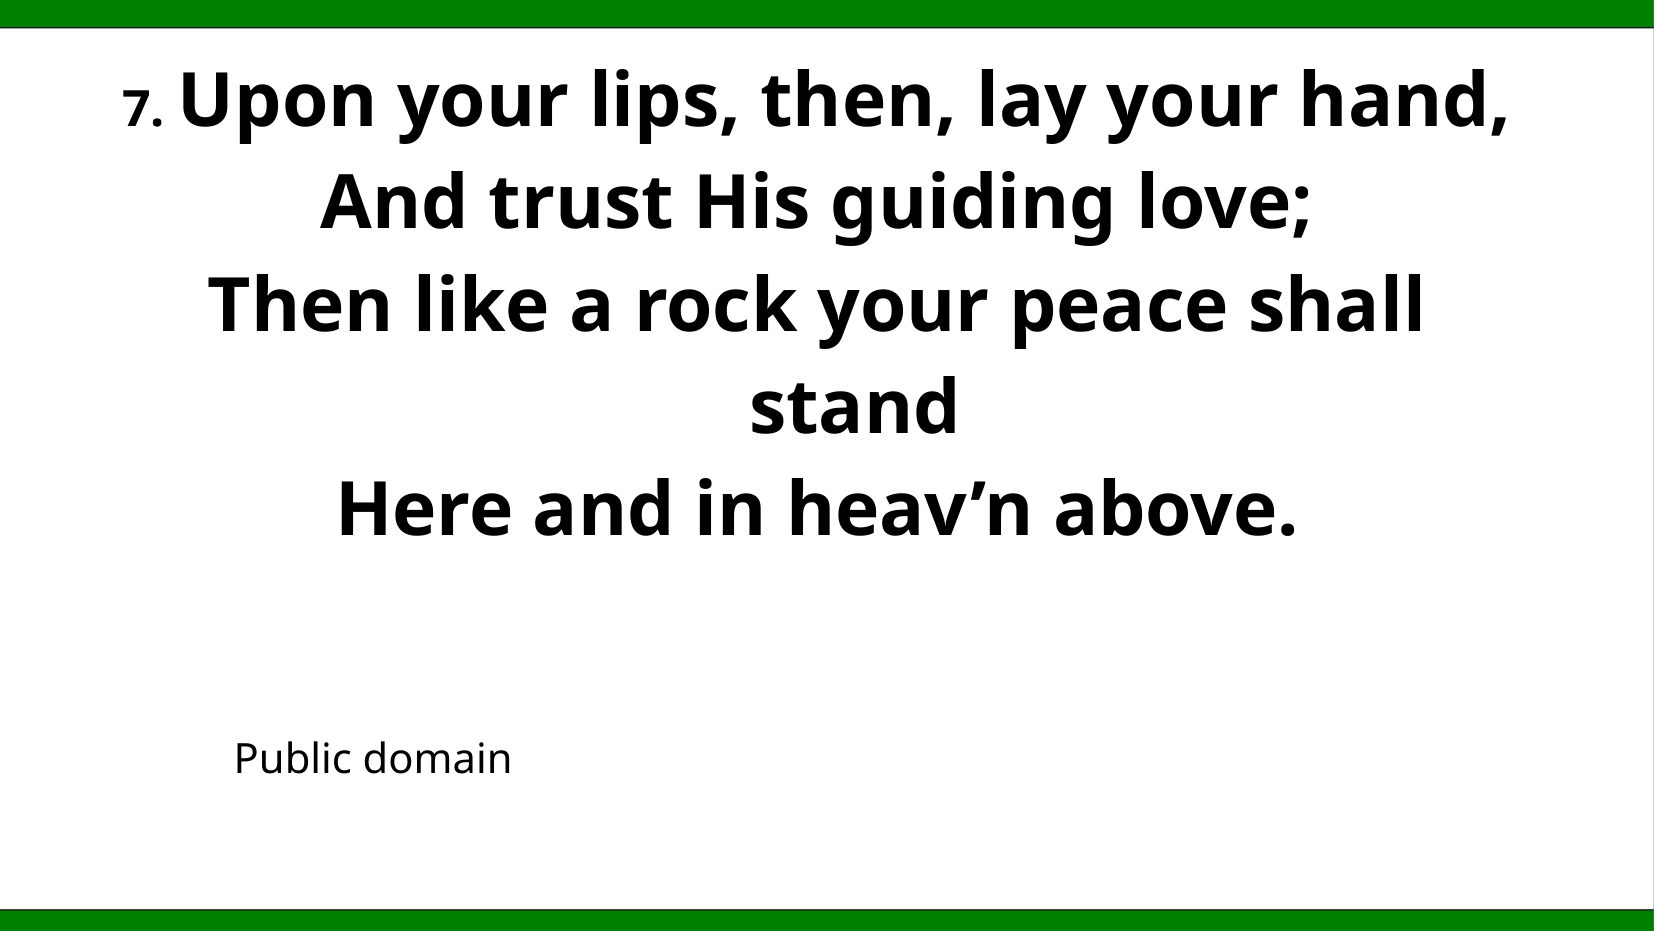

7. Upon your lips, then, lay your hand,
And trust His guiding love;
Then like a rock your peace shall stand
Here and in heav’n above.
 Public domain